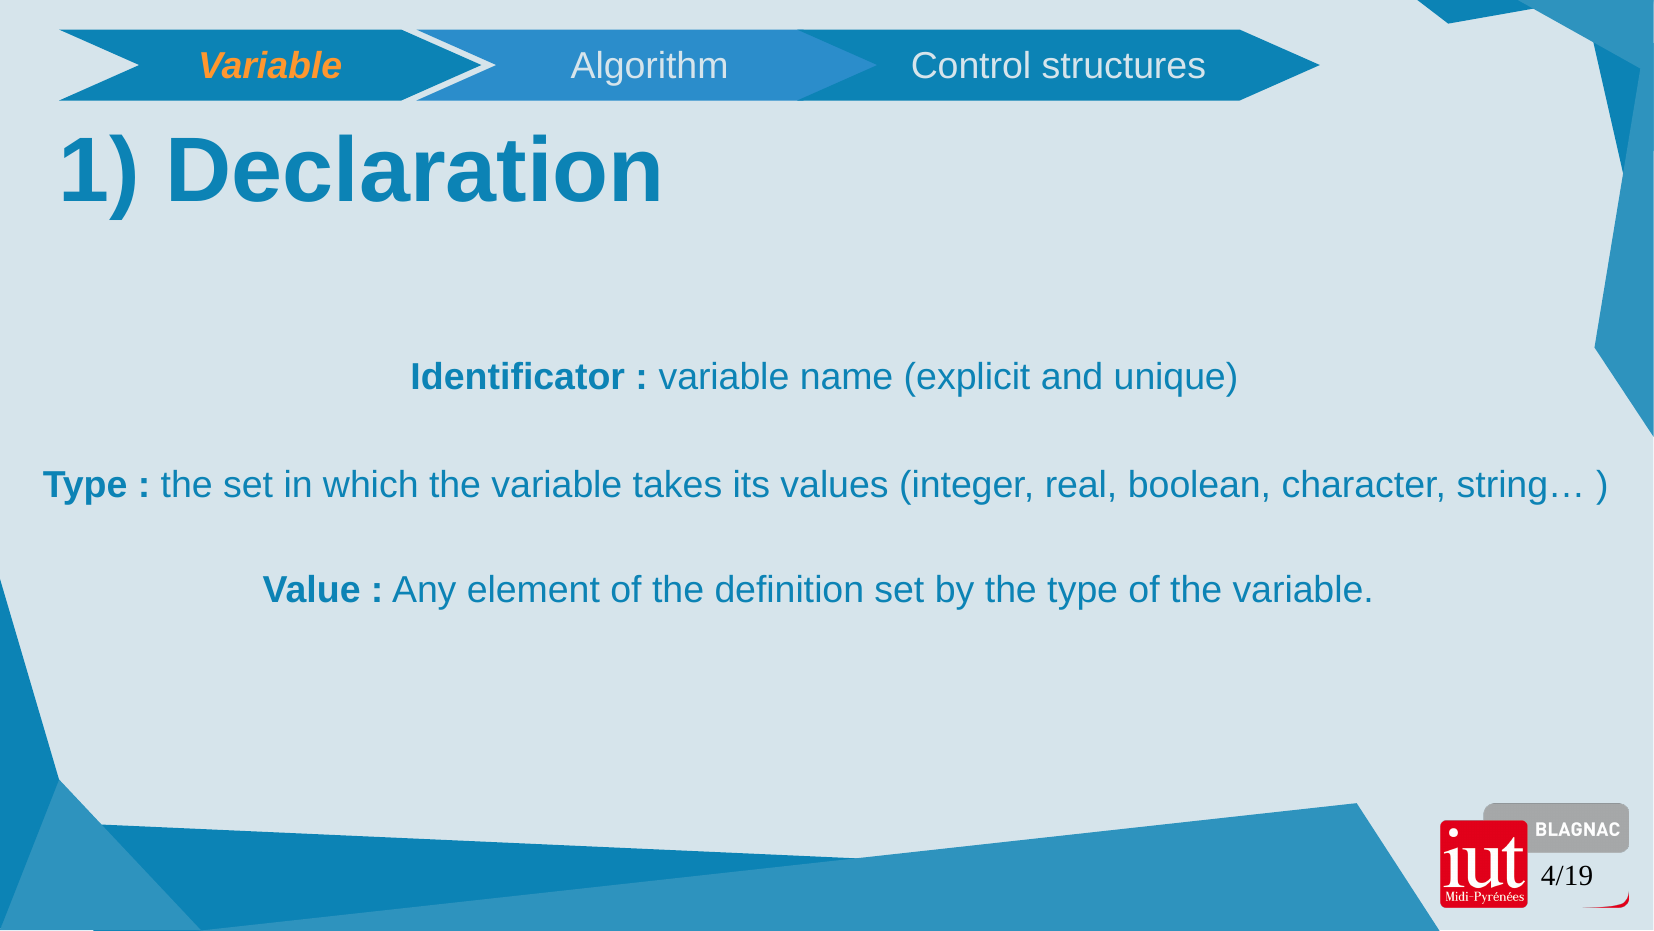

Variable
Algorithm
Control structures
# 1) Declaration
Identificator : variable name (explicit and unique)
Type : the set in which the variable takes its values (integer, real, boolean, character, string… )
Value : Any element of the definition set by the type of the variable.
4